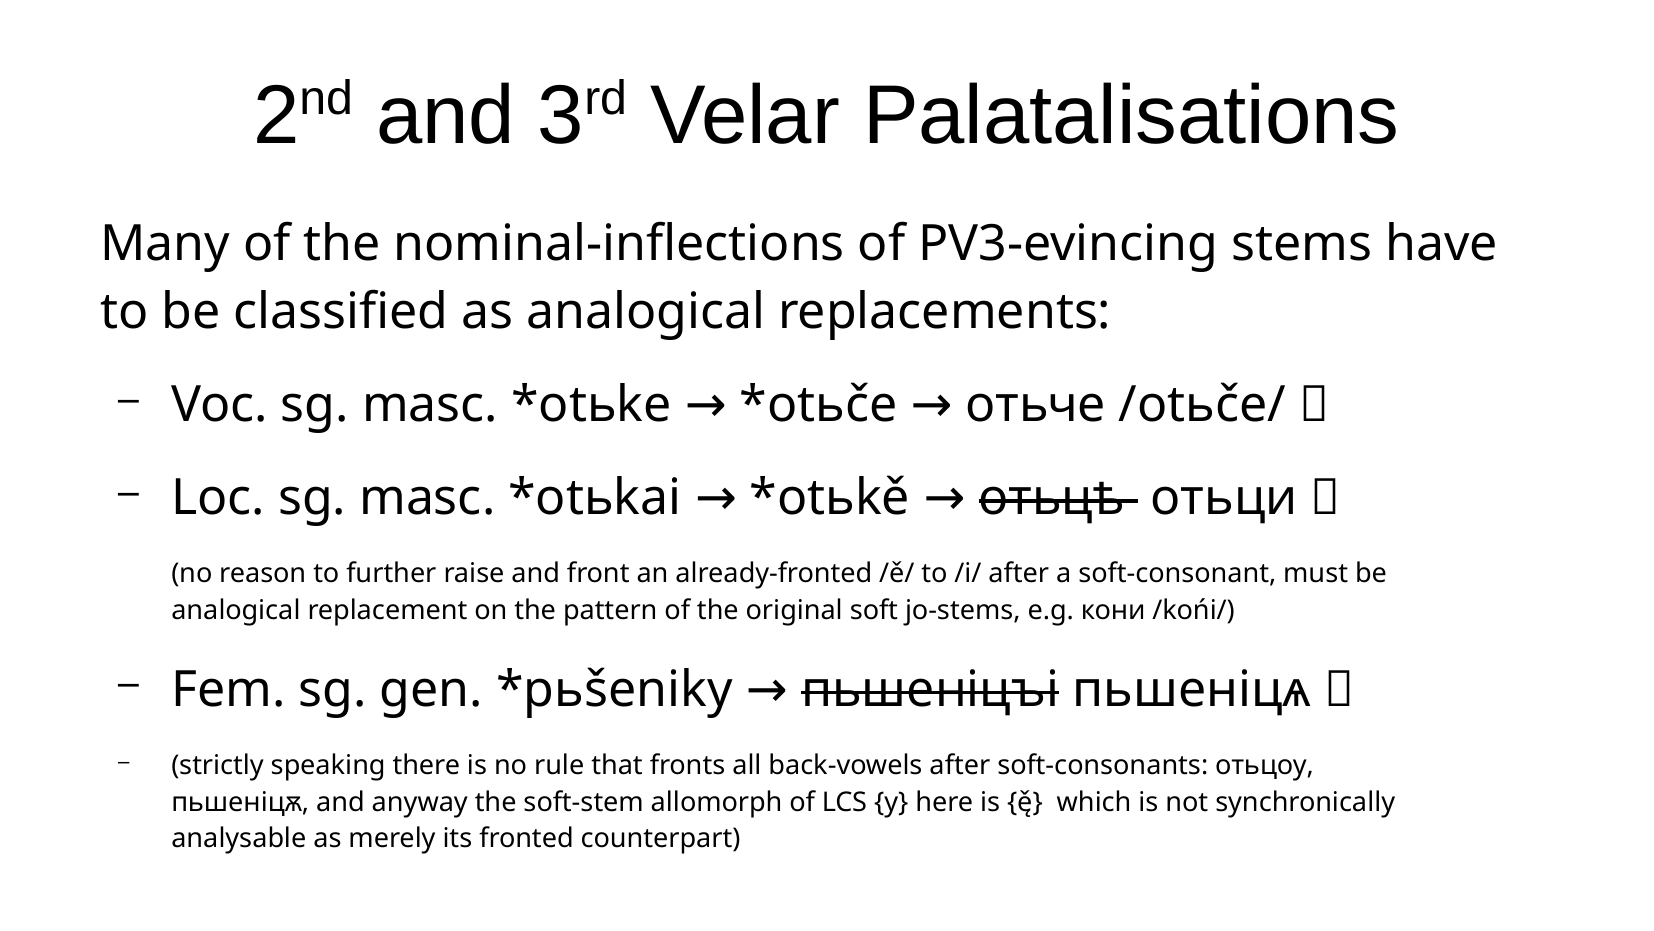

# 2nd and 3rd Velar Palatalisations
Many of the nominal-inflections of PV3-evincing stems have to be classified as analogical replacements:
Voc. sg. masc. *otьke → *otьče → отьче /otьče/ ✅
Loc. sg. masc. *otьkai → *otьkě → отьцѣ отьци ❌
(no reason to further raise and front an already-fronted /ě/ to /i/ after a soft-consonant, must be analogical replacement on the pattern of the original soft jo-stems, e.g. кони /końi/)
Fem. sg. gen. *pьšeniky → пьшеніцъі пьшеніцѧ ❌
(strictly speaking there is no rule that fronts all back-vowels after soft-consonants: отьцоу, пьшеніцѫ, and anyway the soft-stem allomorph of LCS {y} here is {ę̌} which is not synchronically analysable as merely its fronted counterpart)